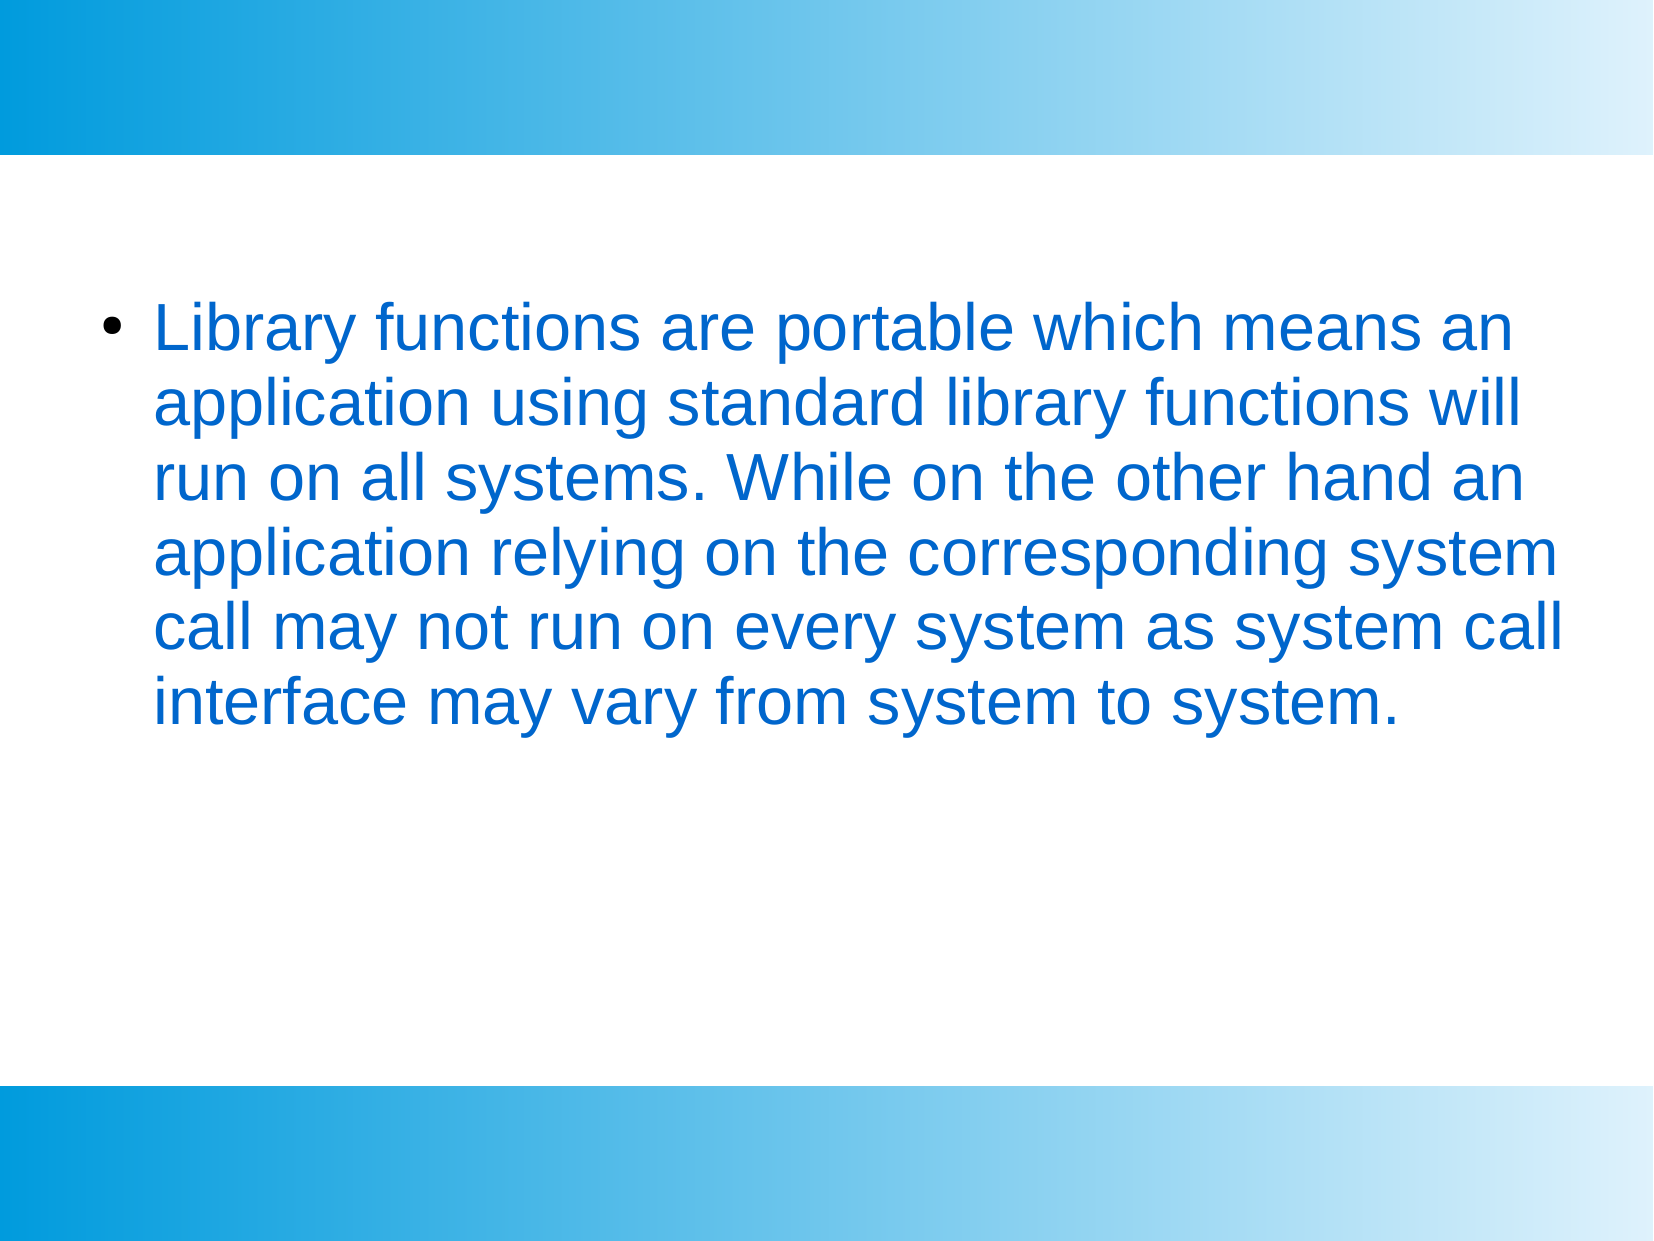

# Library functions are portable which means an application using standard library functions will run on all systems. While on the other hand an application relying on the corresponding system call may not run on every system as system call interface may vary from system to system.